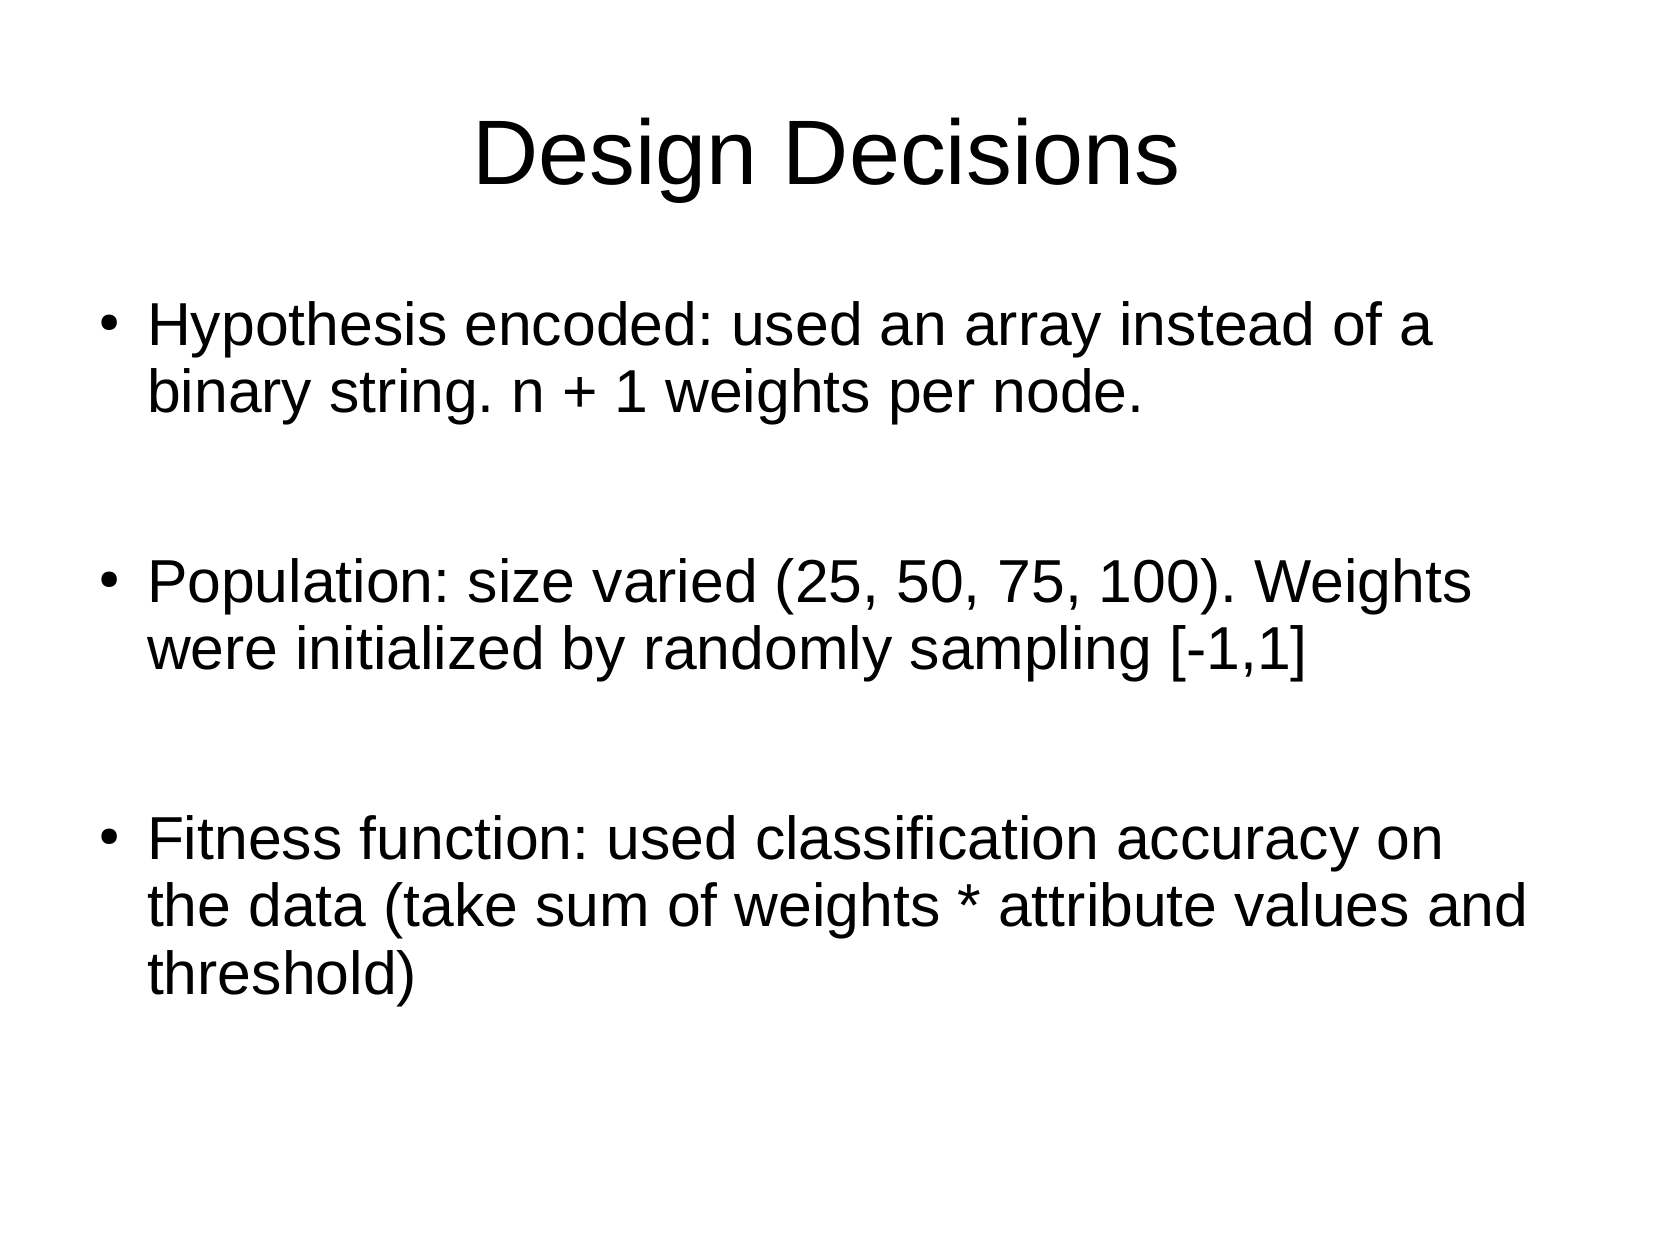

# Design Decisions
Hypothesis encoded: used an array instead of a binary string. n + 1 weights per node.
Population: size varied (25, 50, 75, 100). Weights were initialized by randomly sampling [-1,1]
Fitness function: used classification accuracy on the data (take sum of weights * attribute values and threshold)